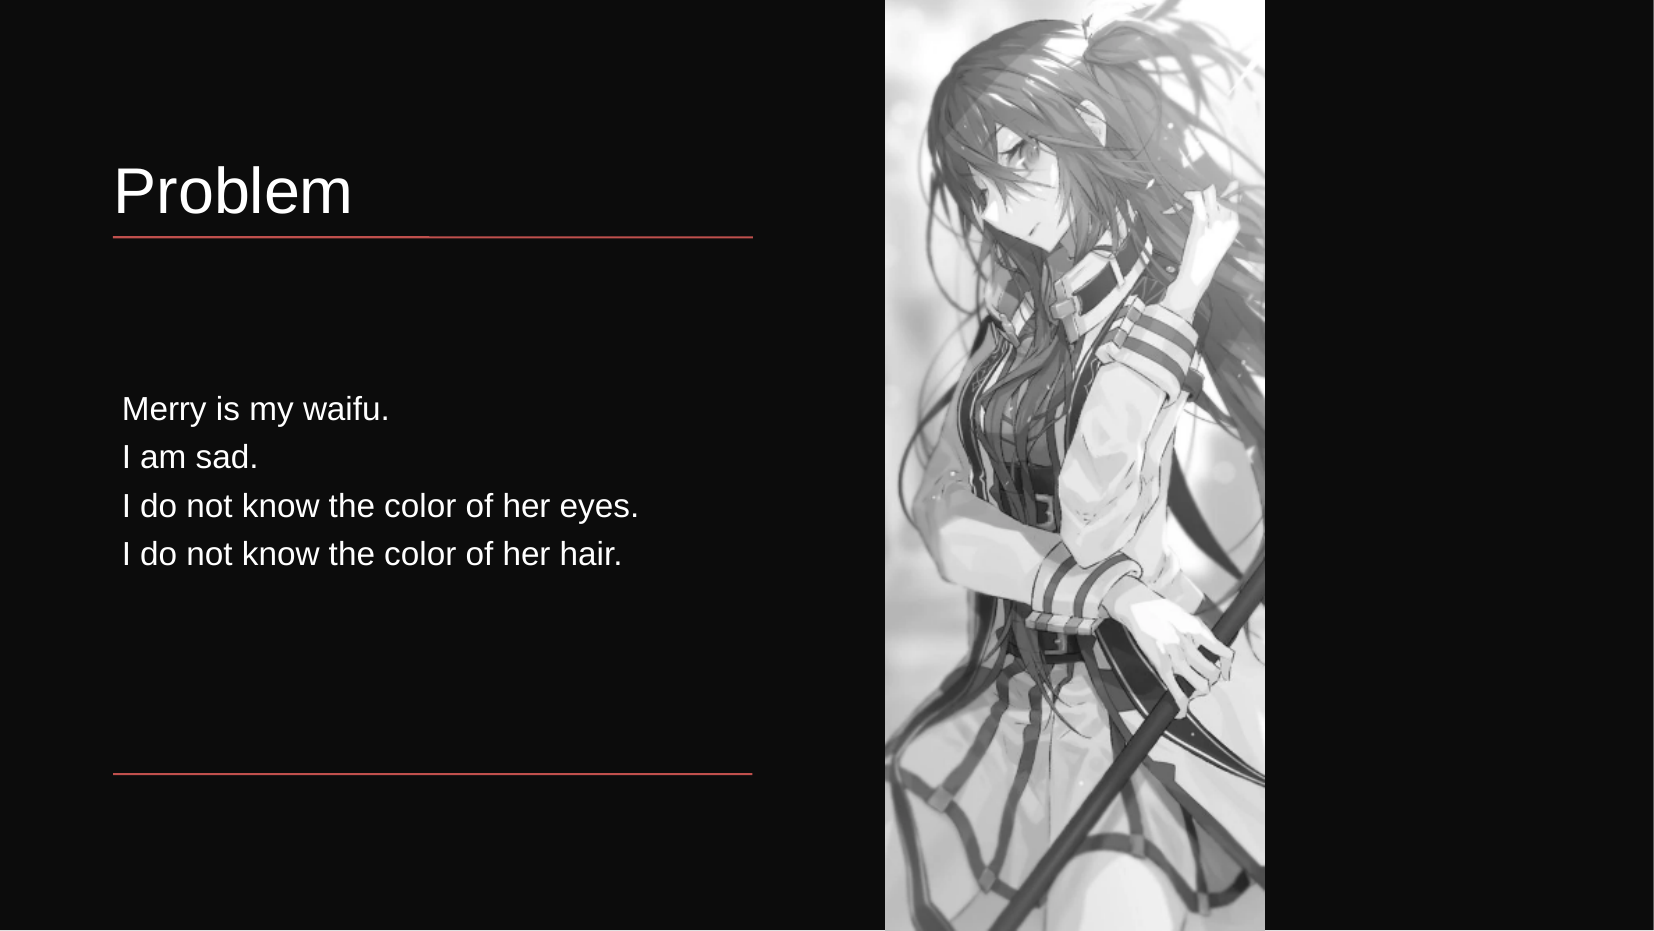

# Problem
Merry is my waifu.
I am sad.
I do not know the color of her eyes.
I do not know the color of her hair.